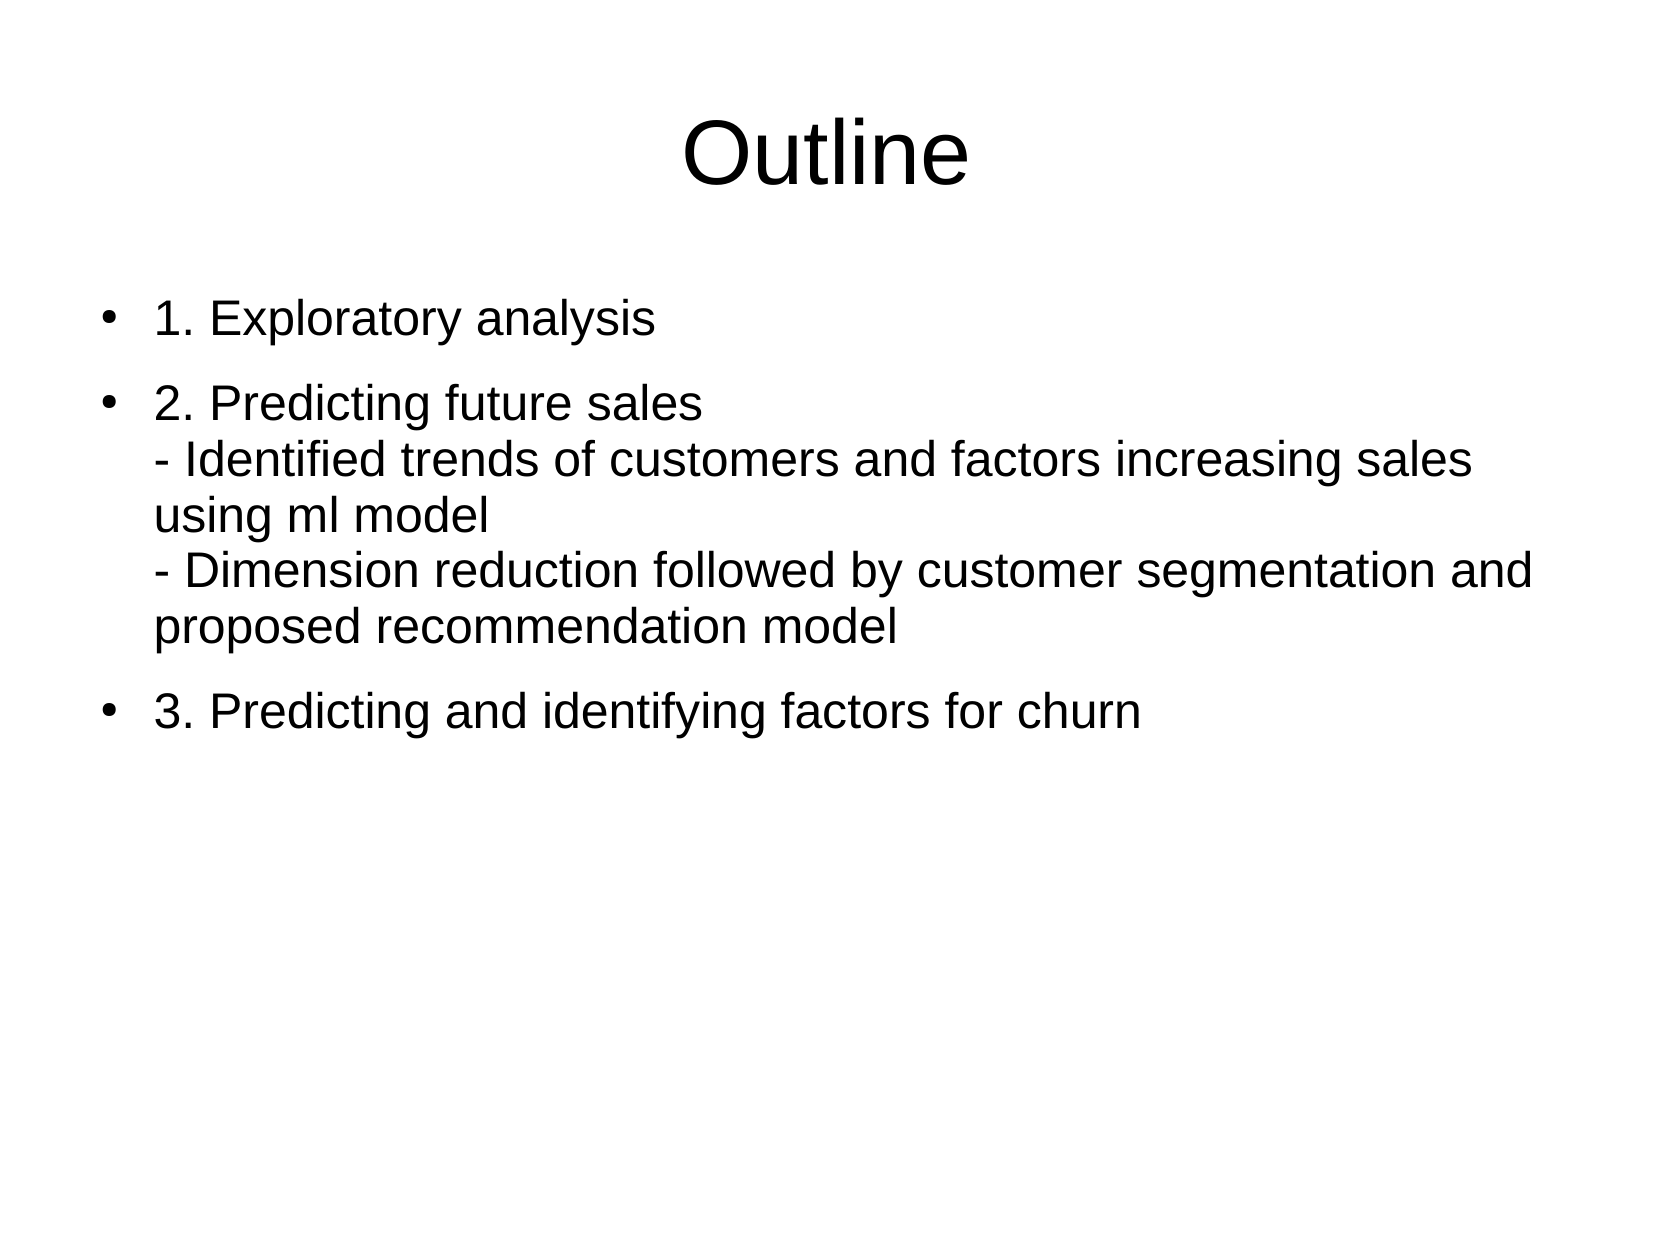

# Outline
1. Exploratory analysis
2. Predicting future sales
- Identified trends of customers and factors increasing sales using ml model
- Dimension reduction followed by customer segmentation and proposed recommendation model
3. Predicting and identifying factors for churn